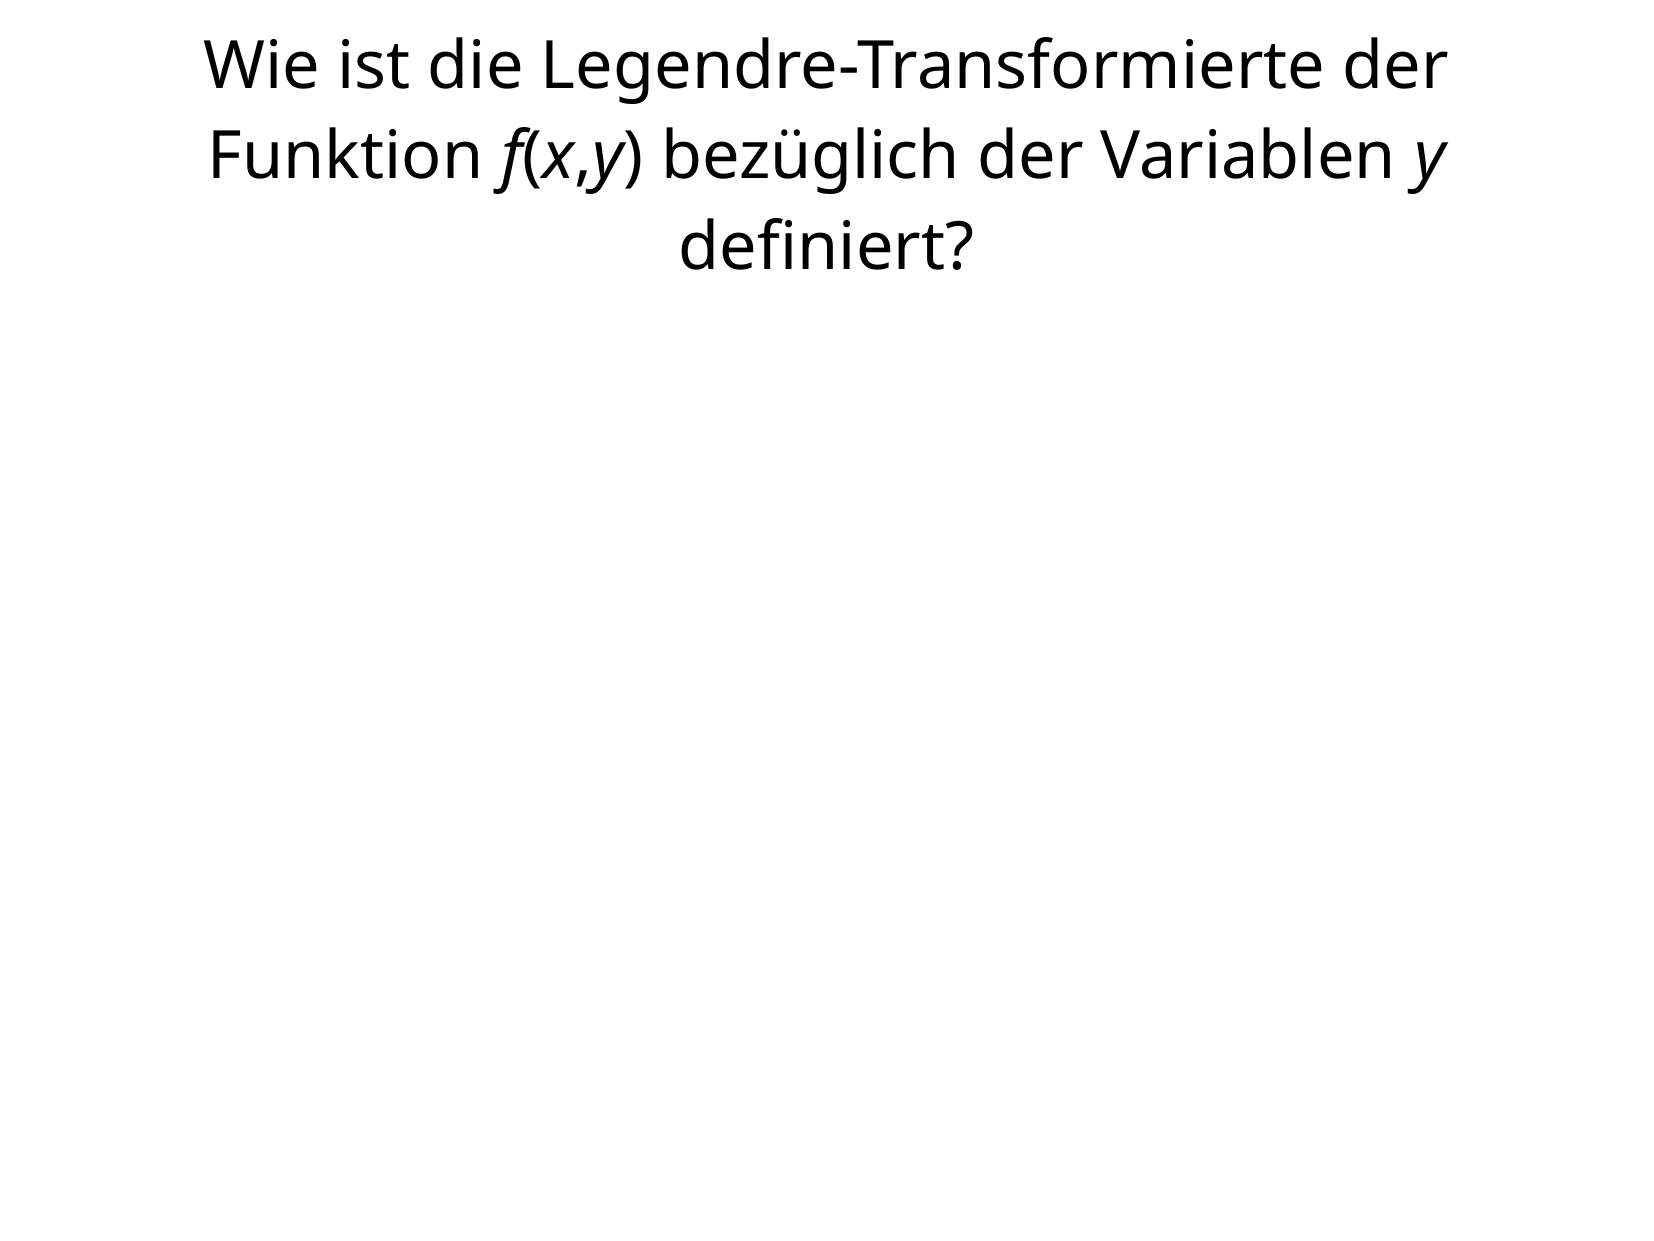

# Wie ist die Legendre-Transformierte der Funktion f(x,y) bezüglich der Variablen y definiert?